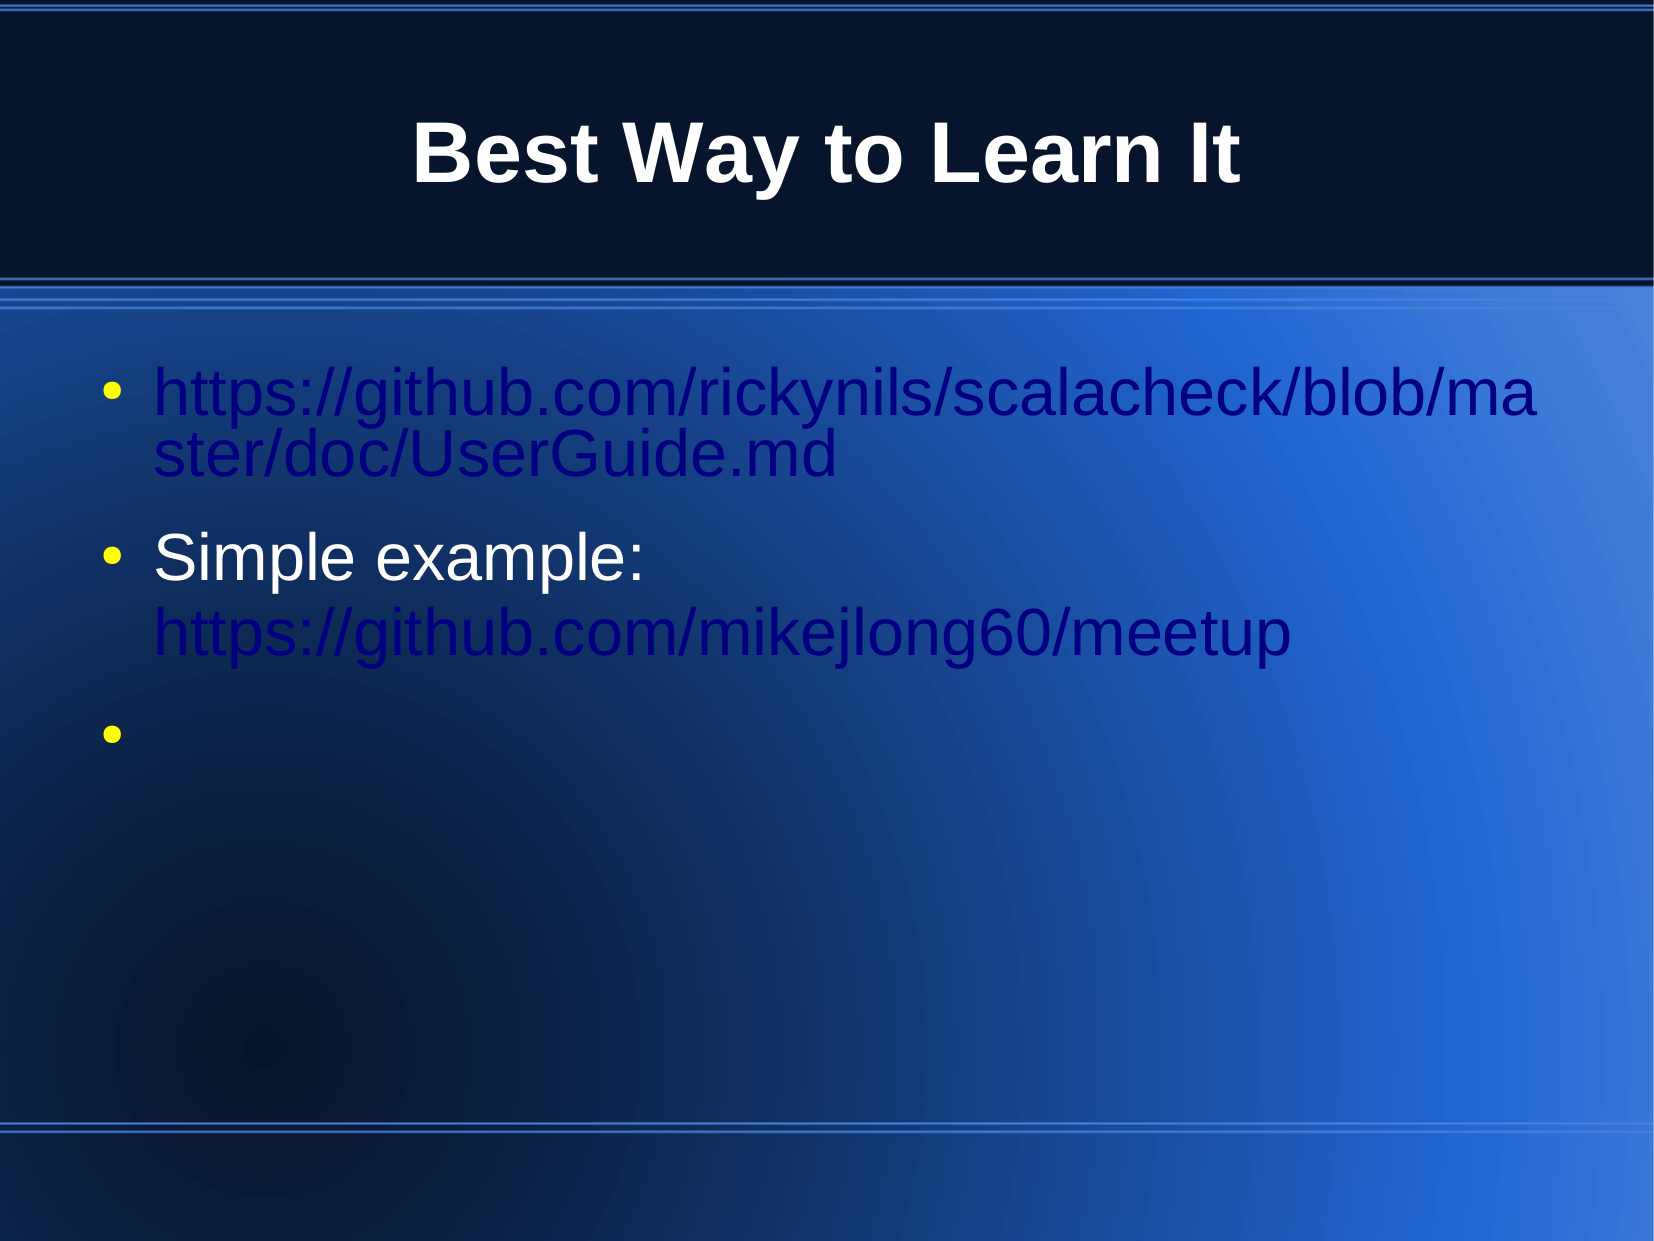

# Best Way to Learn It
https://github.com/rickynils/scalacheck/blob/master/doc/UserGuide.md
Simple example: https://github.com/mikejlong60/meetup